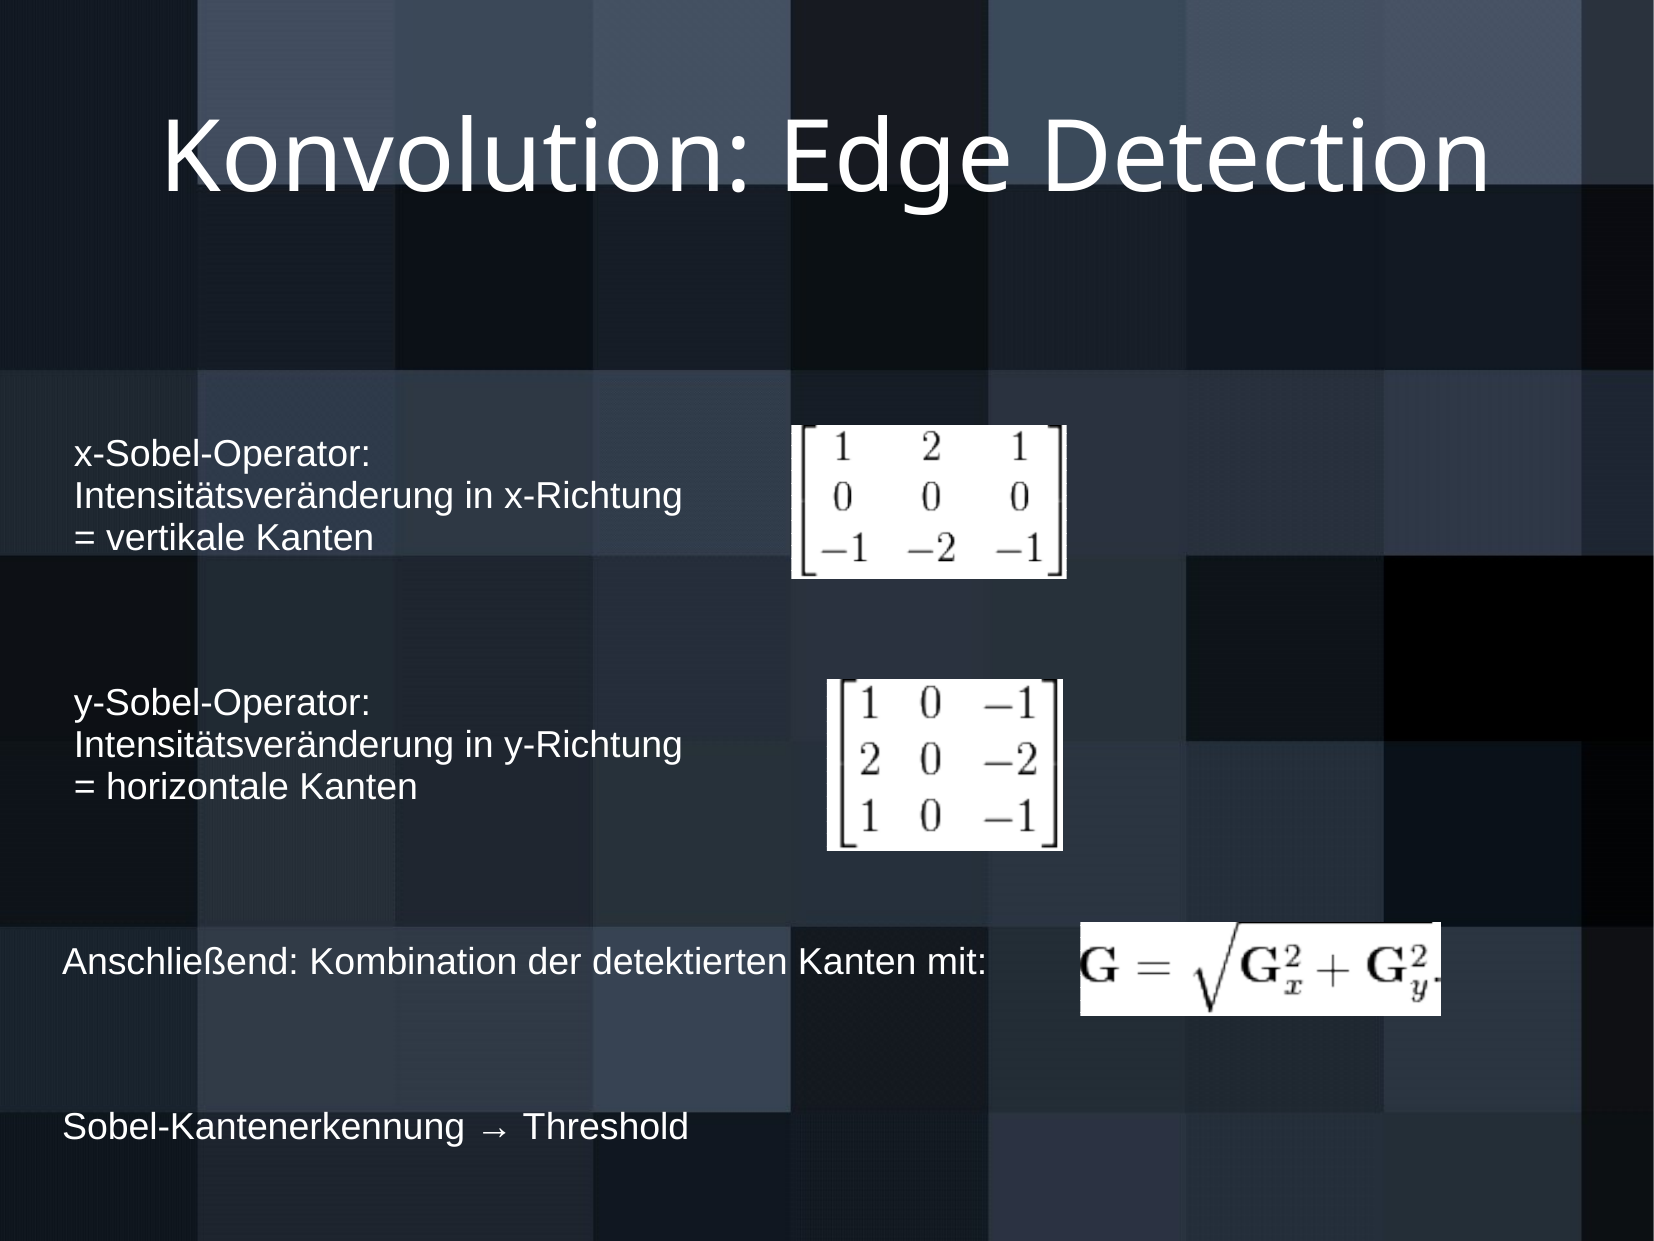

# Konvolution: Edge Detection
x-Sobel-Operator: Intensitätsveränderung in x-Richtung = vertikale Kanten
y-Sobel-Operator: Intensitätsveränderung in y-Richtung = horizontale Kanten
Anschließend: Kombination der detektierten Kanten mit:
Sobel-Kantenerkennung → Threshold